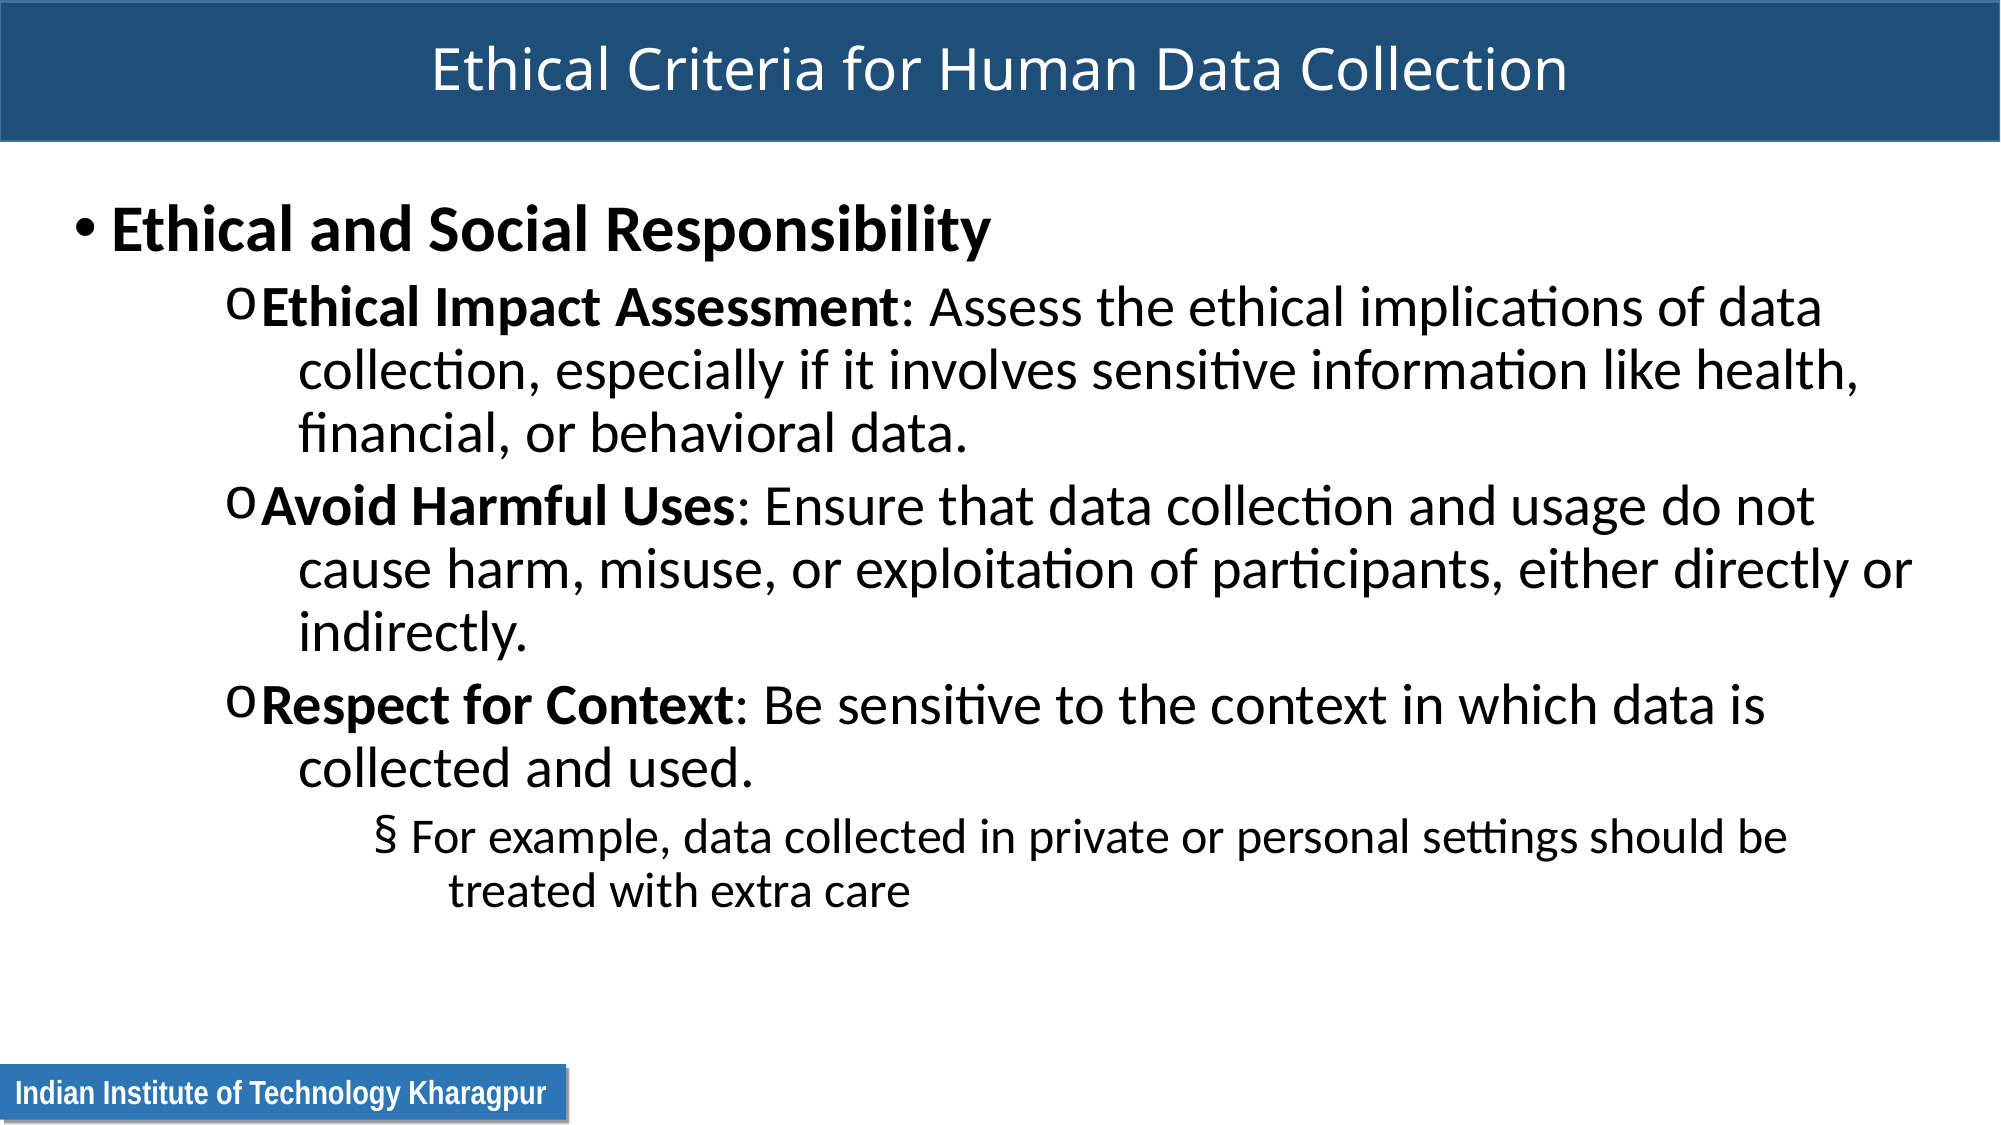

Ethical Criteria for Human Data Collection
# Ethical and Social Responsibility
Ethical Impact Assessment: Assess the ethical implications of data collection, especially if it involves sensitive information like health, financial, or behavioral data.
Avoid Harmful Uses: Ensure that data collection and usage do not cause harm, misuse, or exploitation of participants, either directly or indirectly.
Respect for Context: Be sensitive to the context in which data is collected and used.
For example, data collected in private or personal settings should be treated with extra care